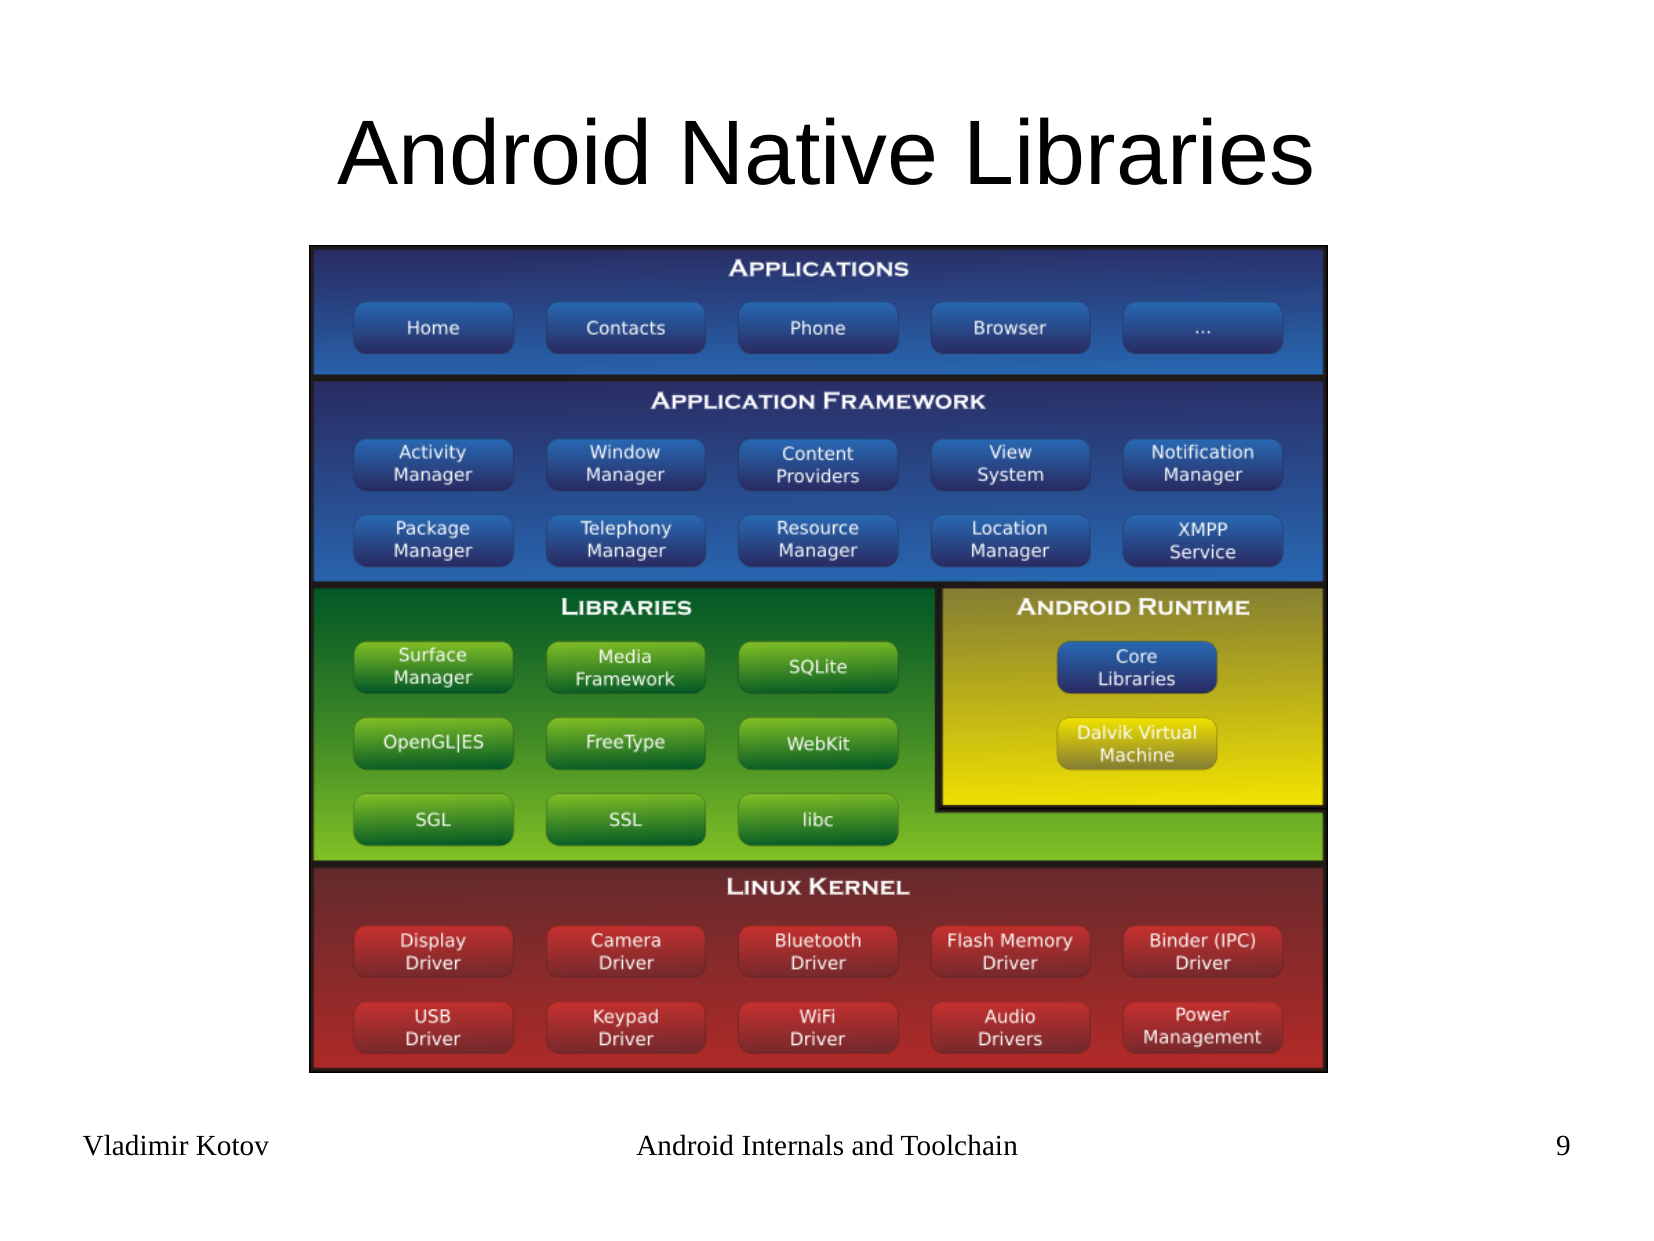

# Android Native Libraries
Vladimir Kotov
Android Internals and Toolchain
9